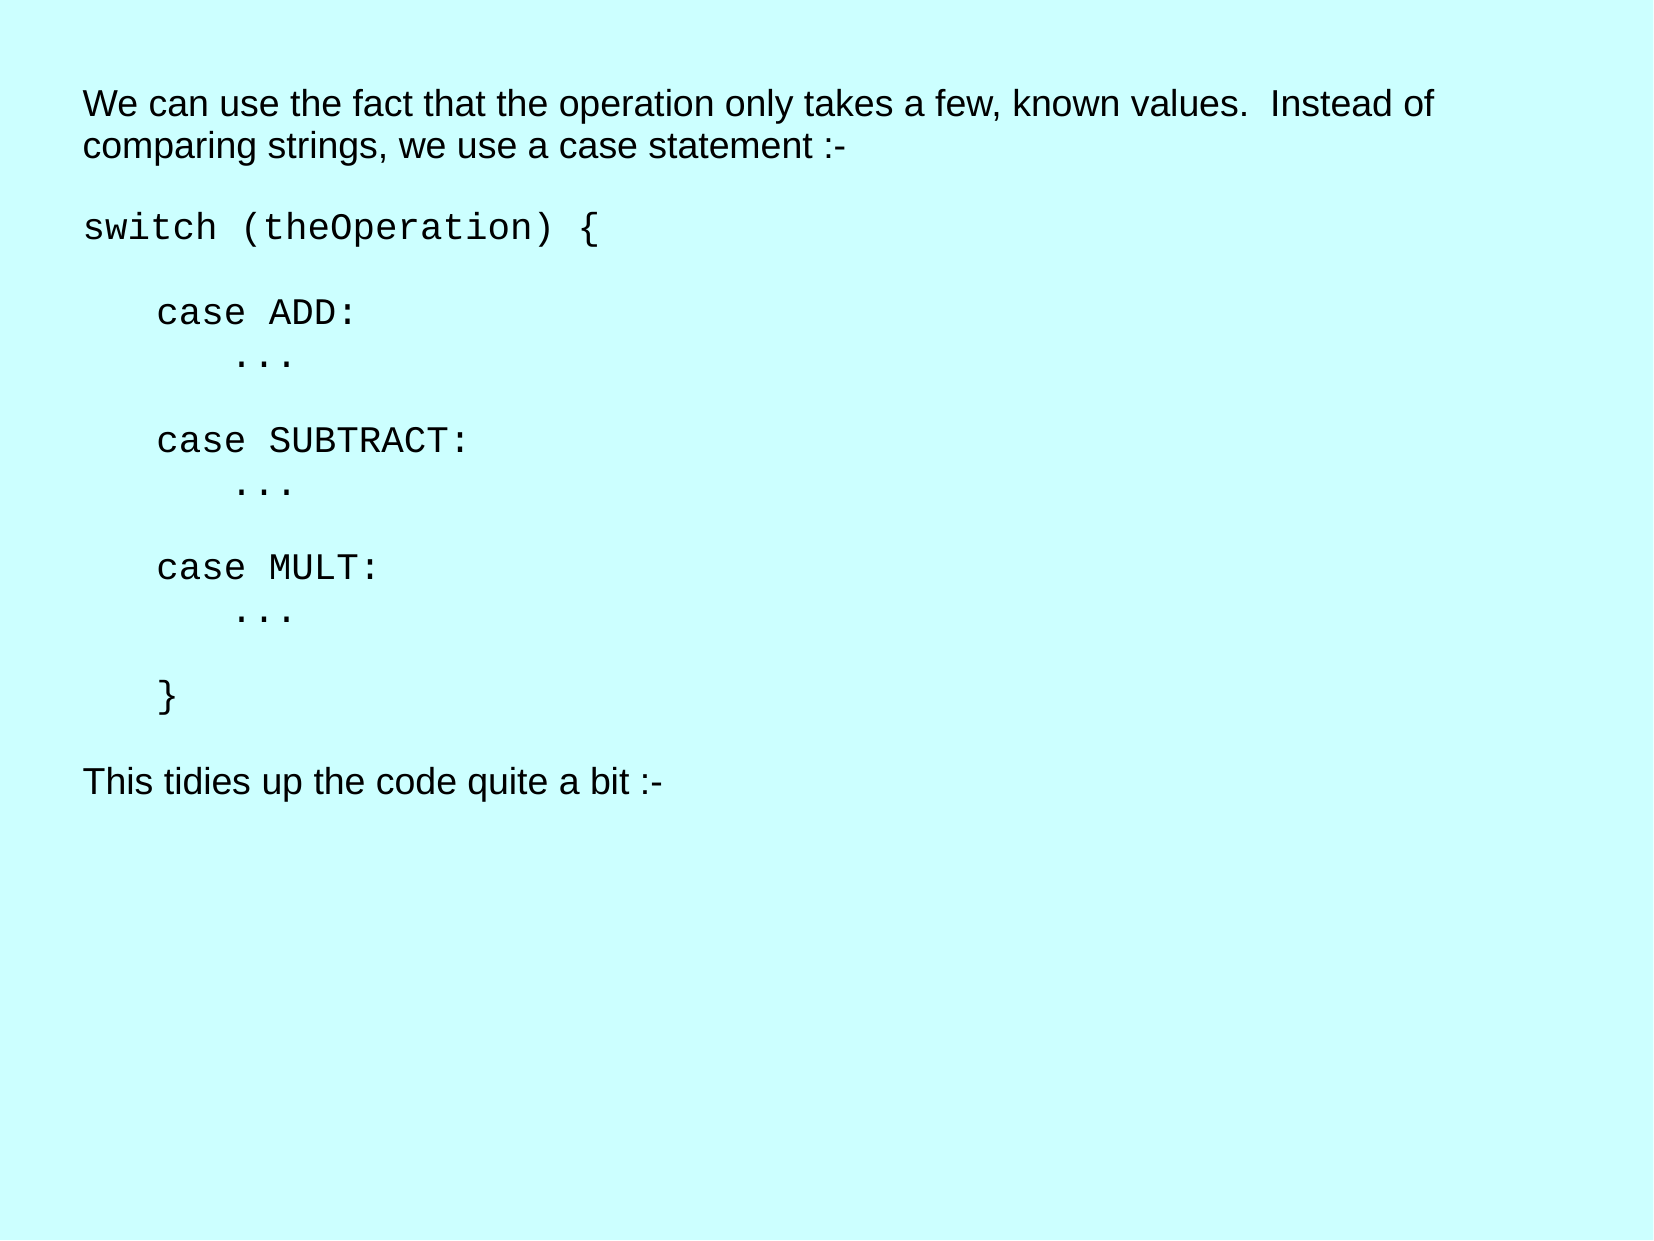

# We can use the fact that the operation only takes a few, known values. Instead of comparing strings, we use a case statement :-
switch (theOperation) {
	case ADD:
		...
	case SUBTRACT:
		...
	case MULT:
		...
	}
This tidies up the code quite a bit :-